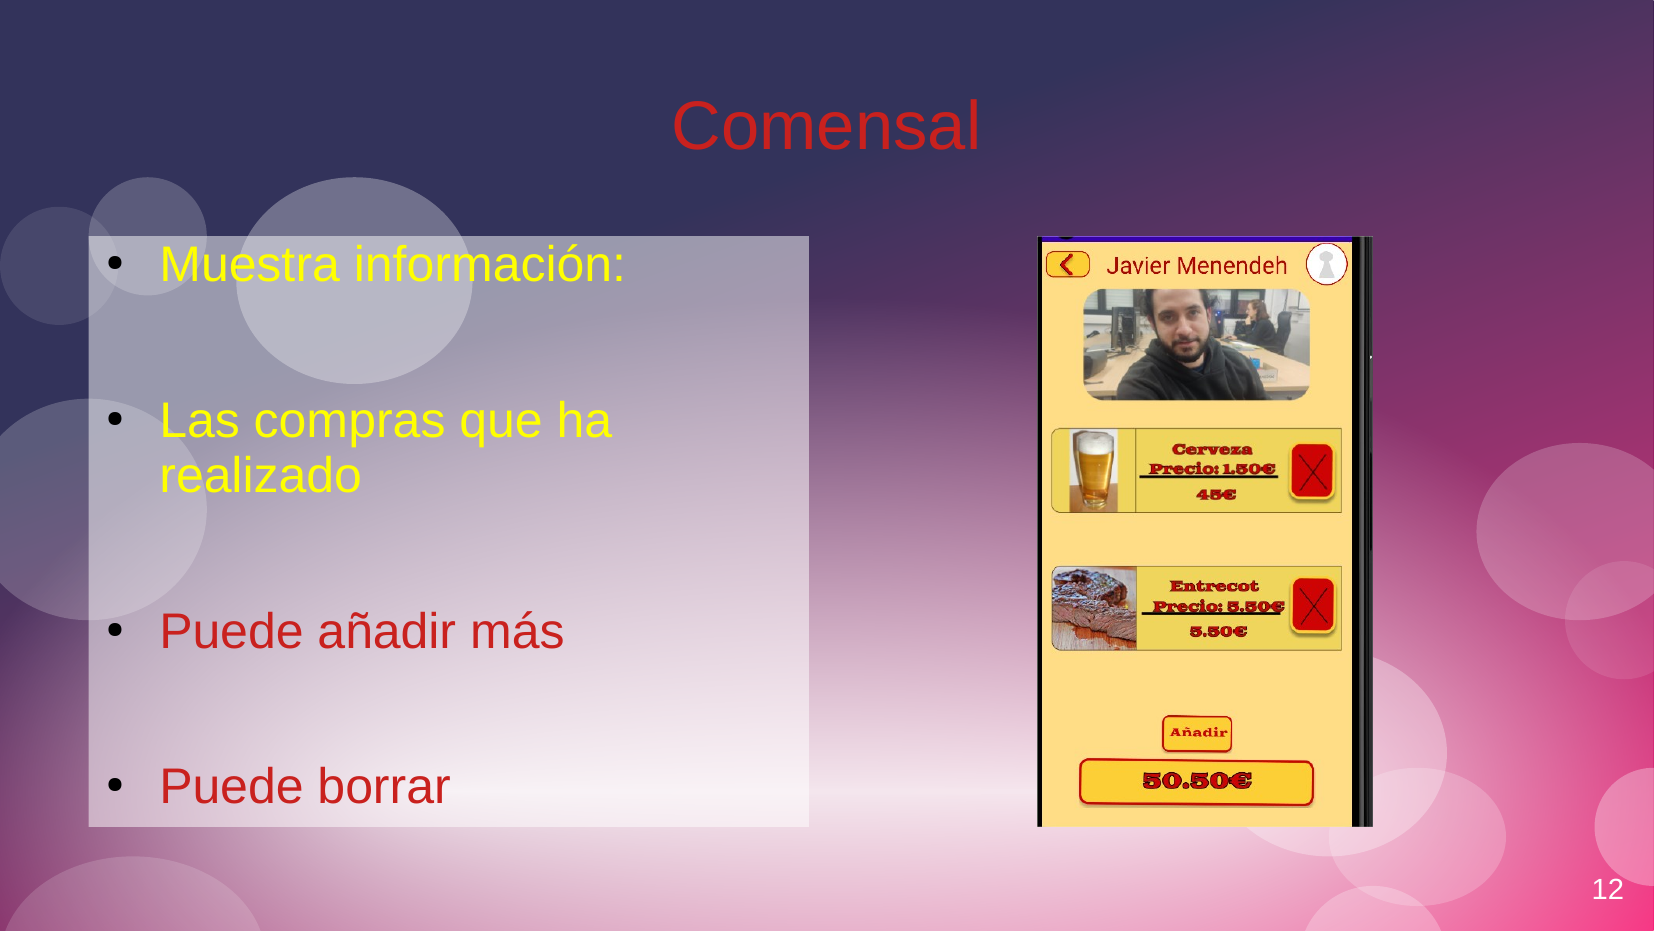

# Comensal
Muestra información:
Las compras que ha realizado
Puede añadir más
Puede borrar